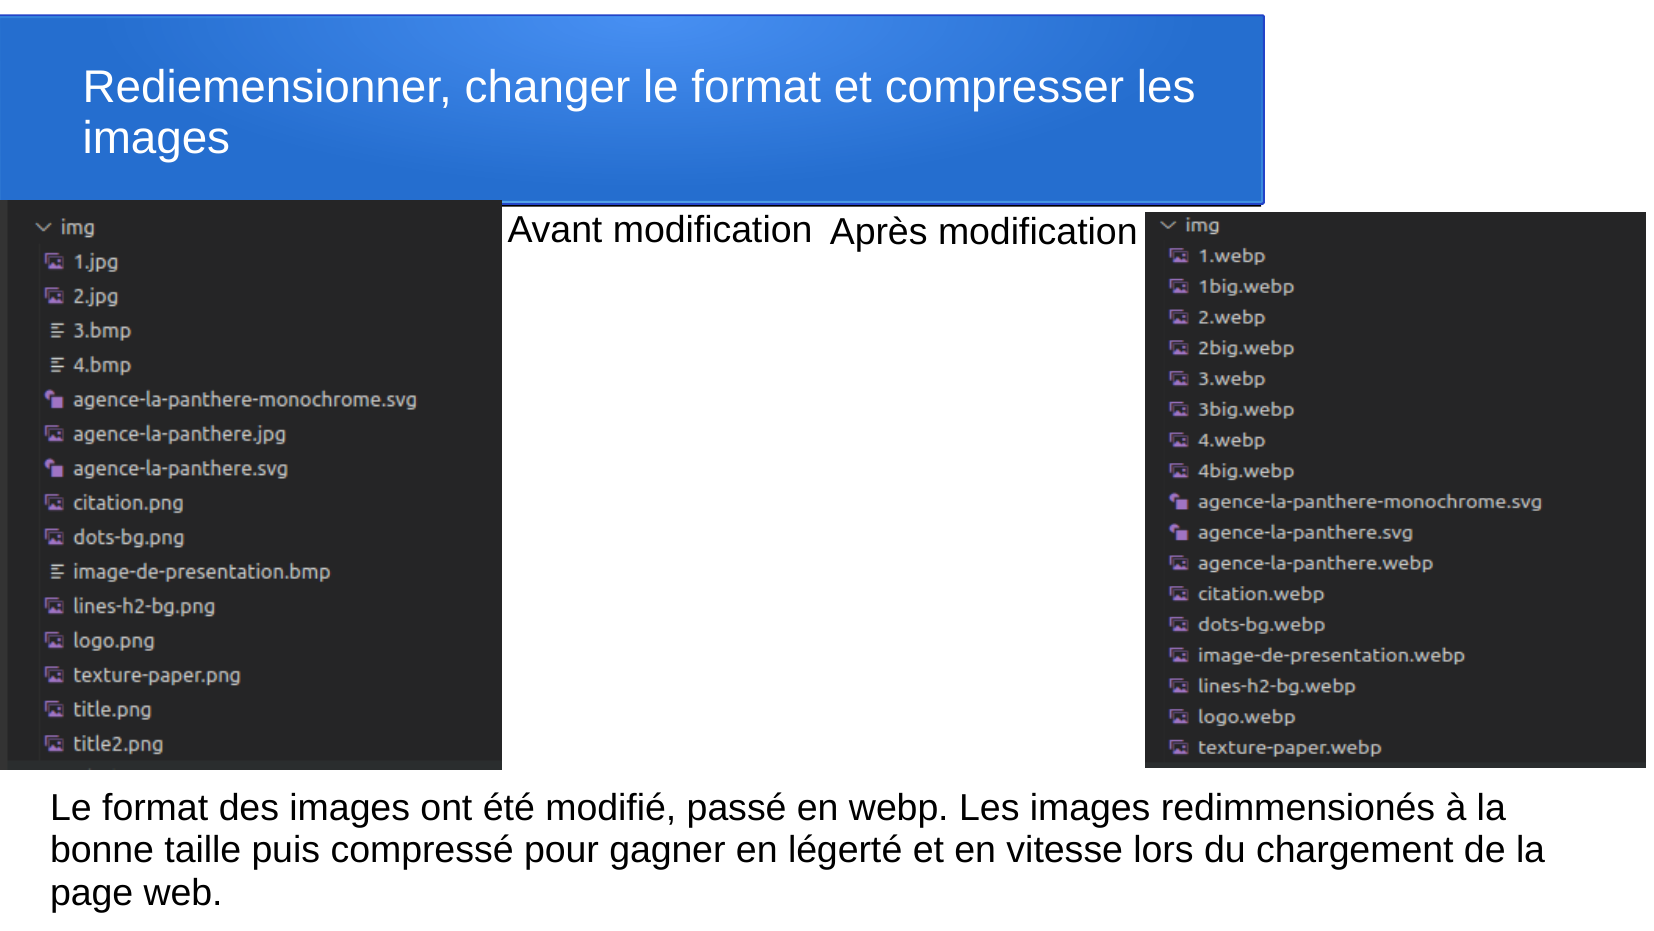

# Rediemensionner, changer le format et compresser les images
Avant modification
Après modification
Le format des images ont été modifié, passé en webp. Les images redimmensionés à la bonne taille puis compressé pour gagner en légerté et en vitesse lors du chargement de la page web.